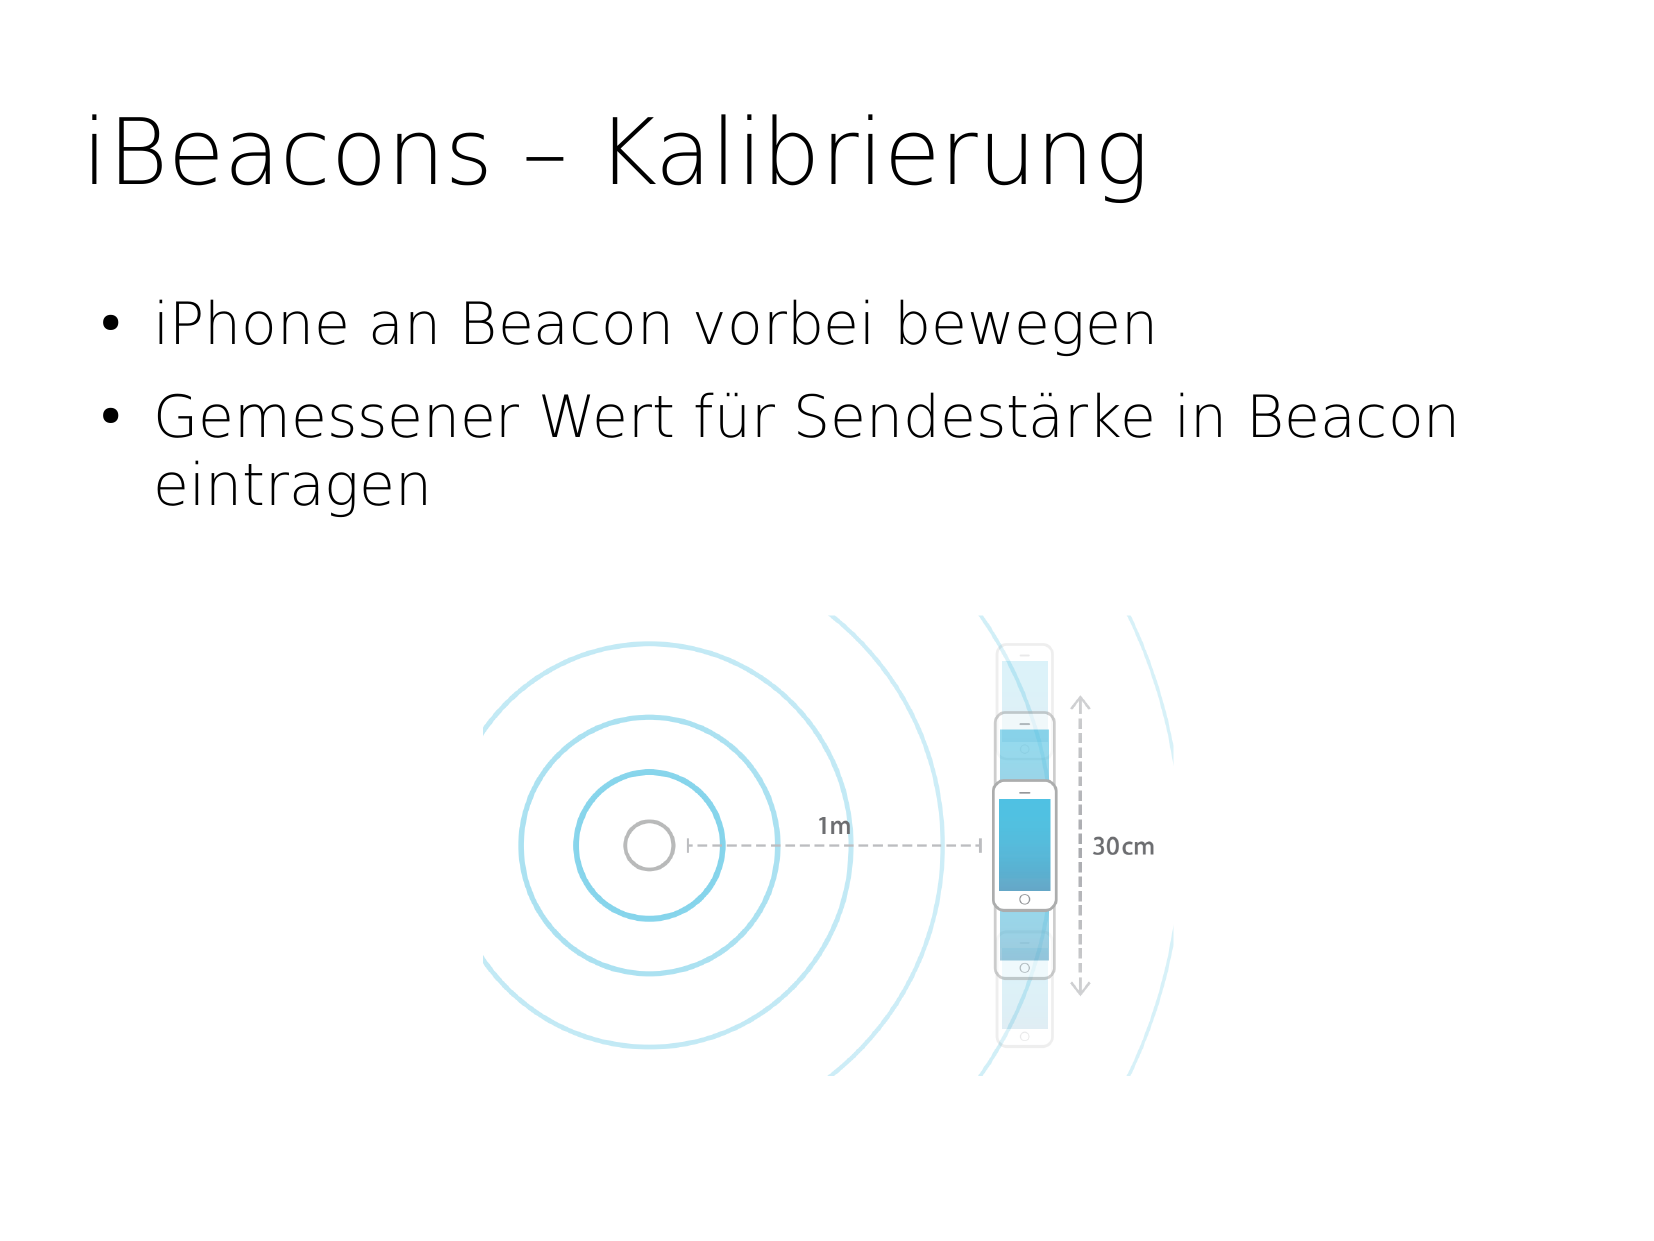

# iBeacons – Kalibrierung
iPhone an Beacon vorbei bewegen
Gemessener Wert für Sendestärke in Beacon eintragen